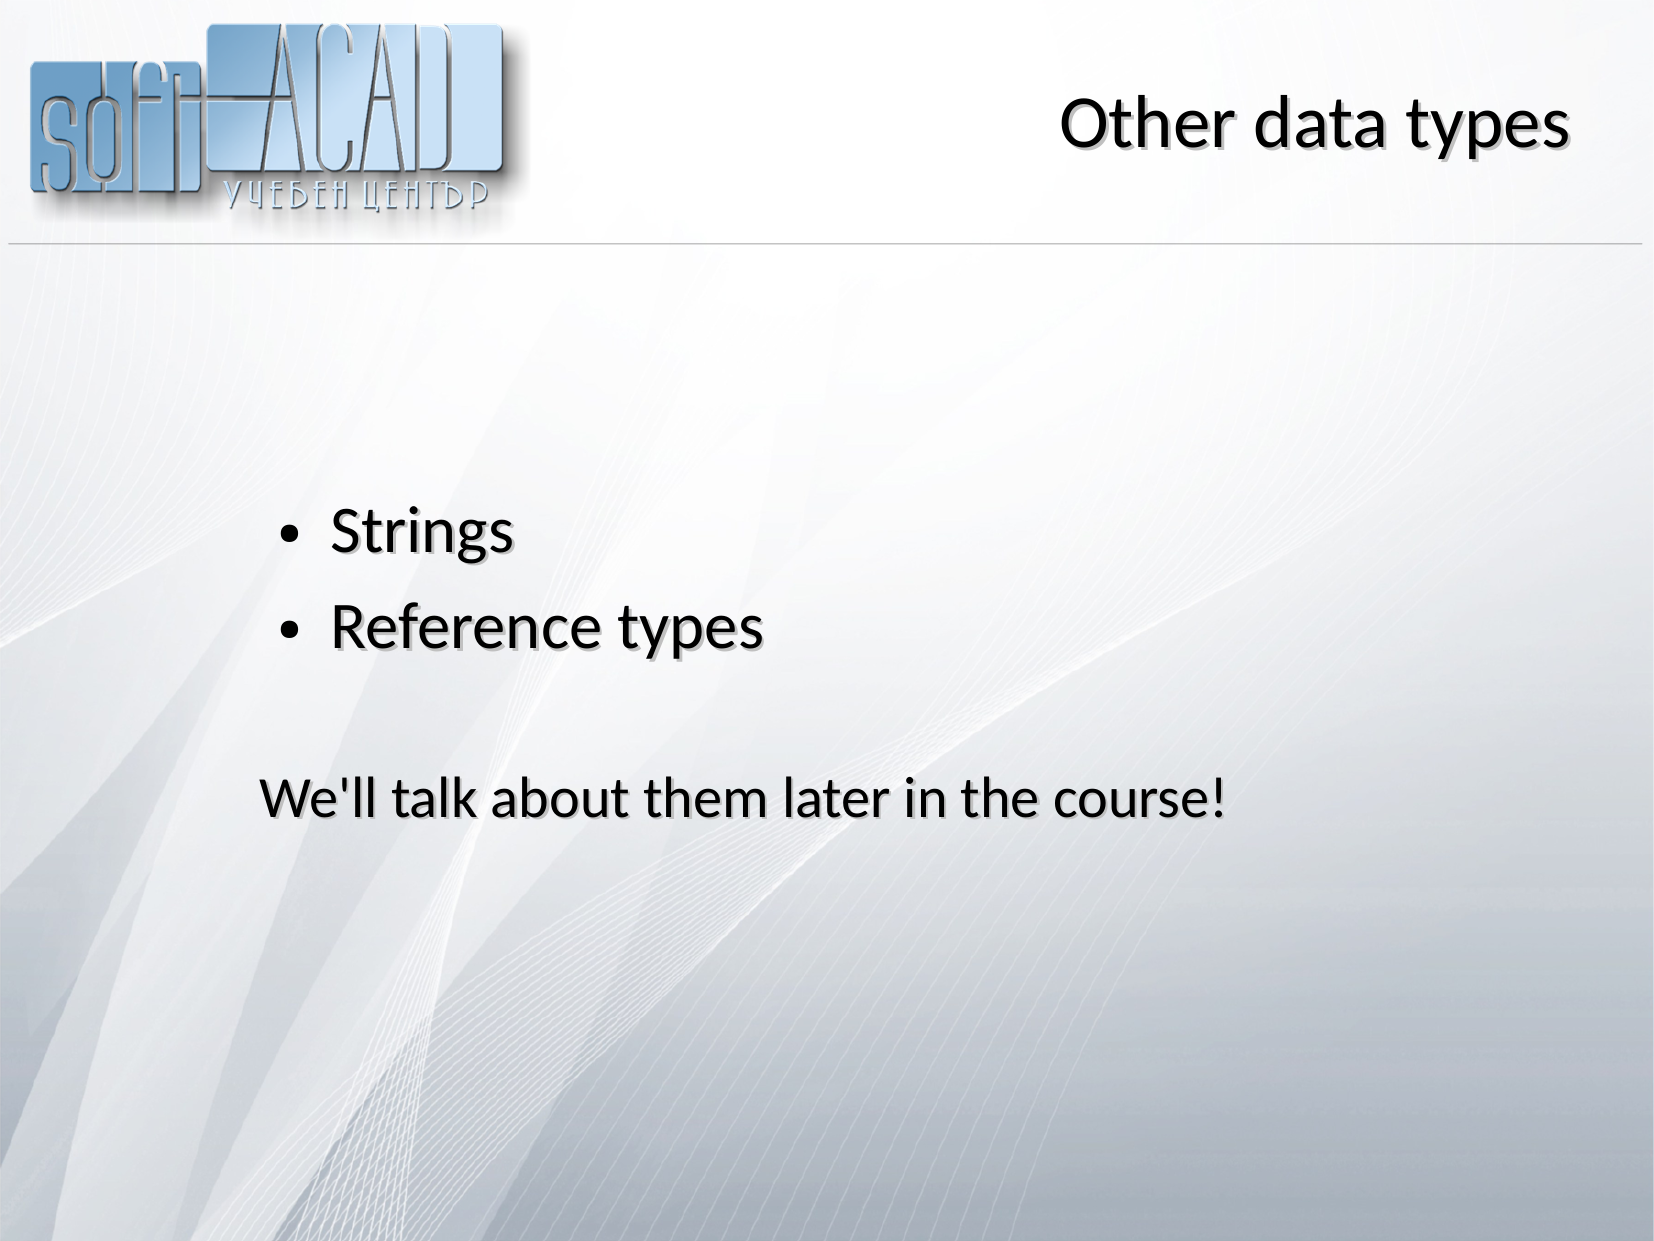

# Other data types
Strings
Reference types
We'll talk about them later in the course!